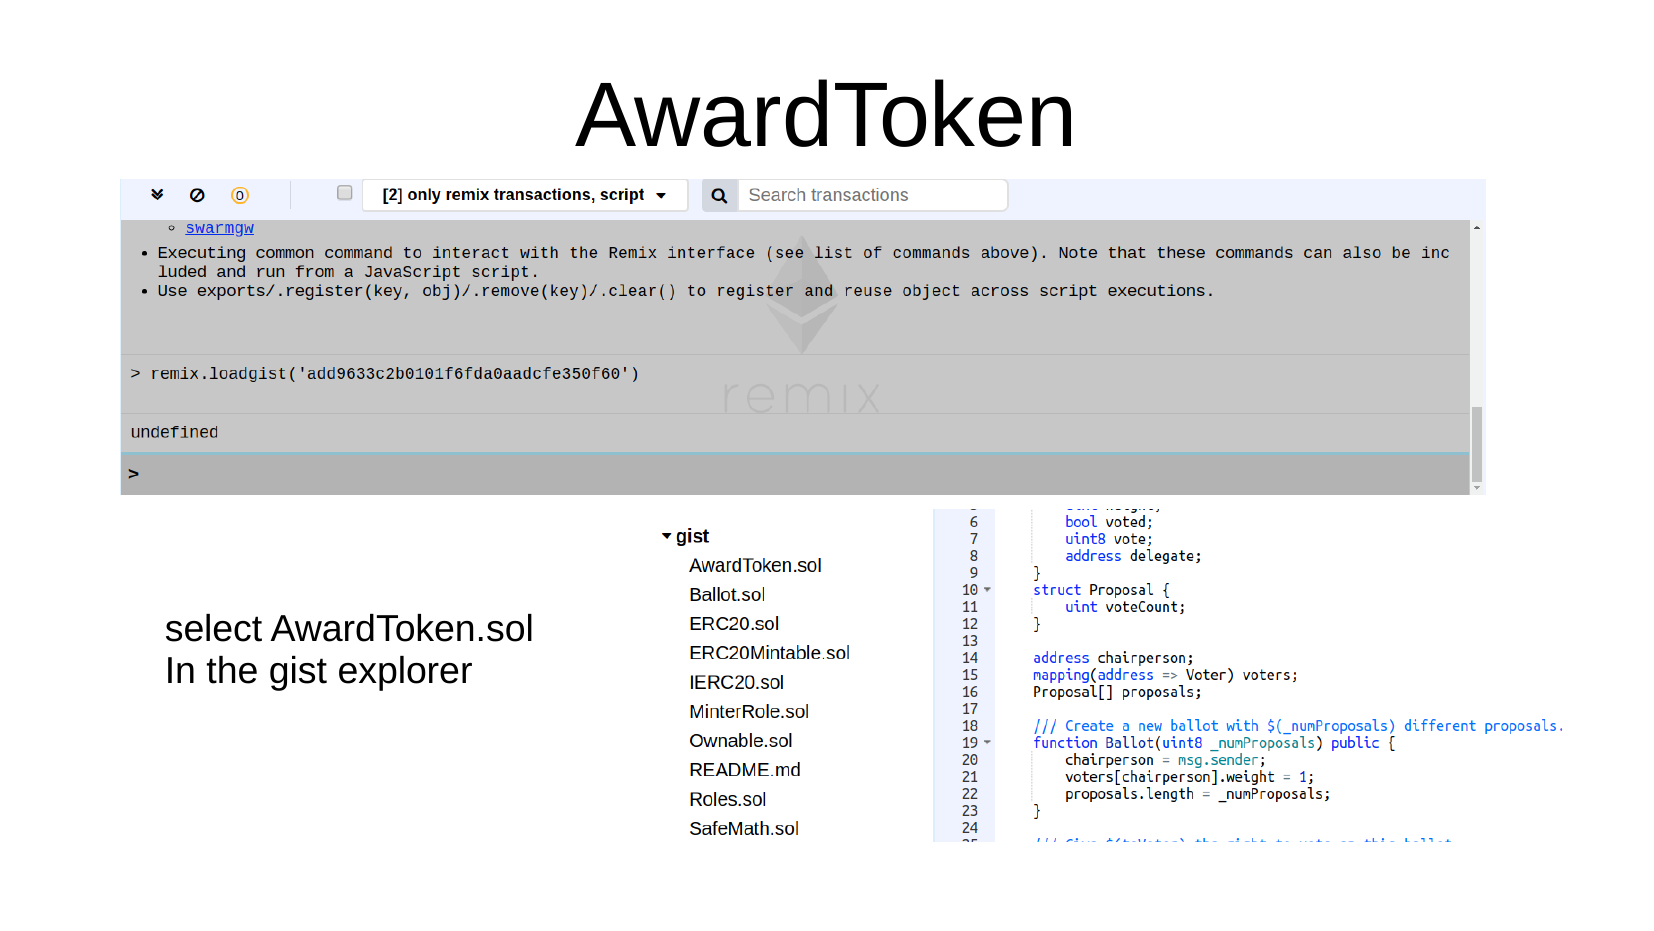

# AwardToken
select AwardToken.sol
In the gist explorer